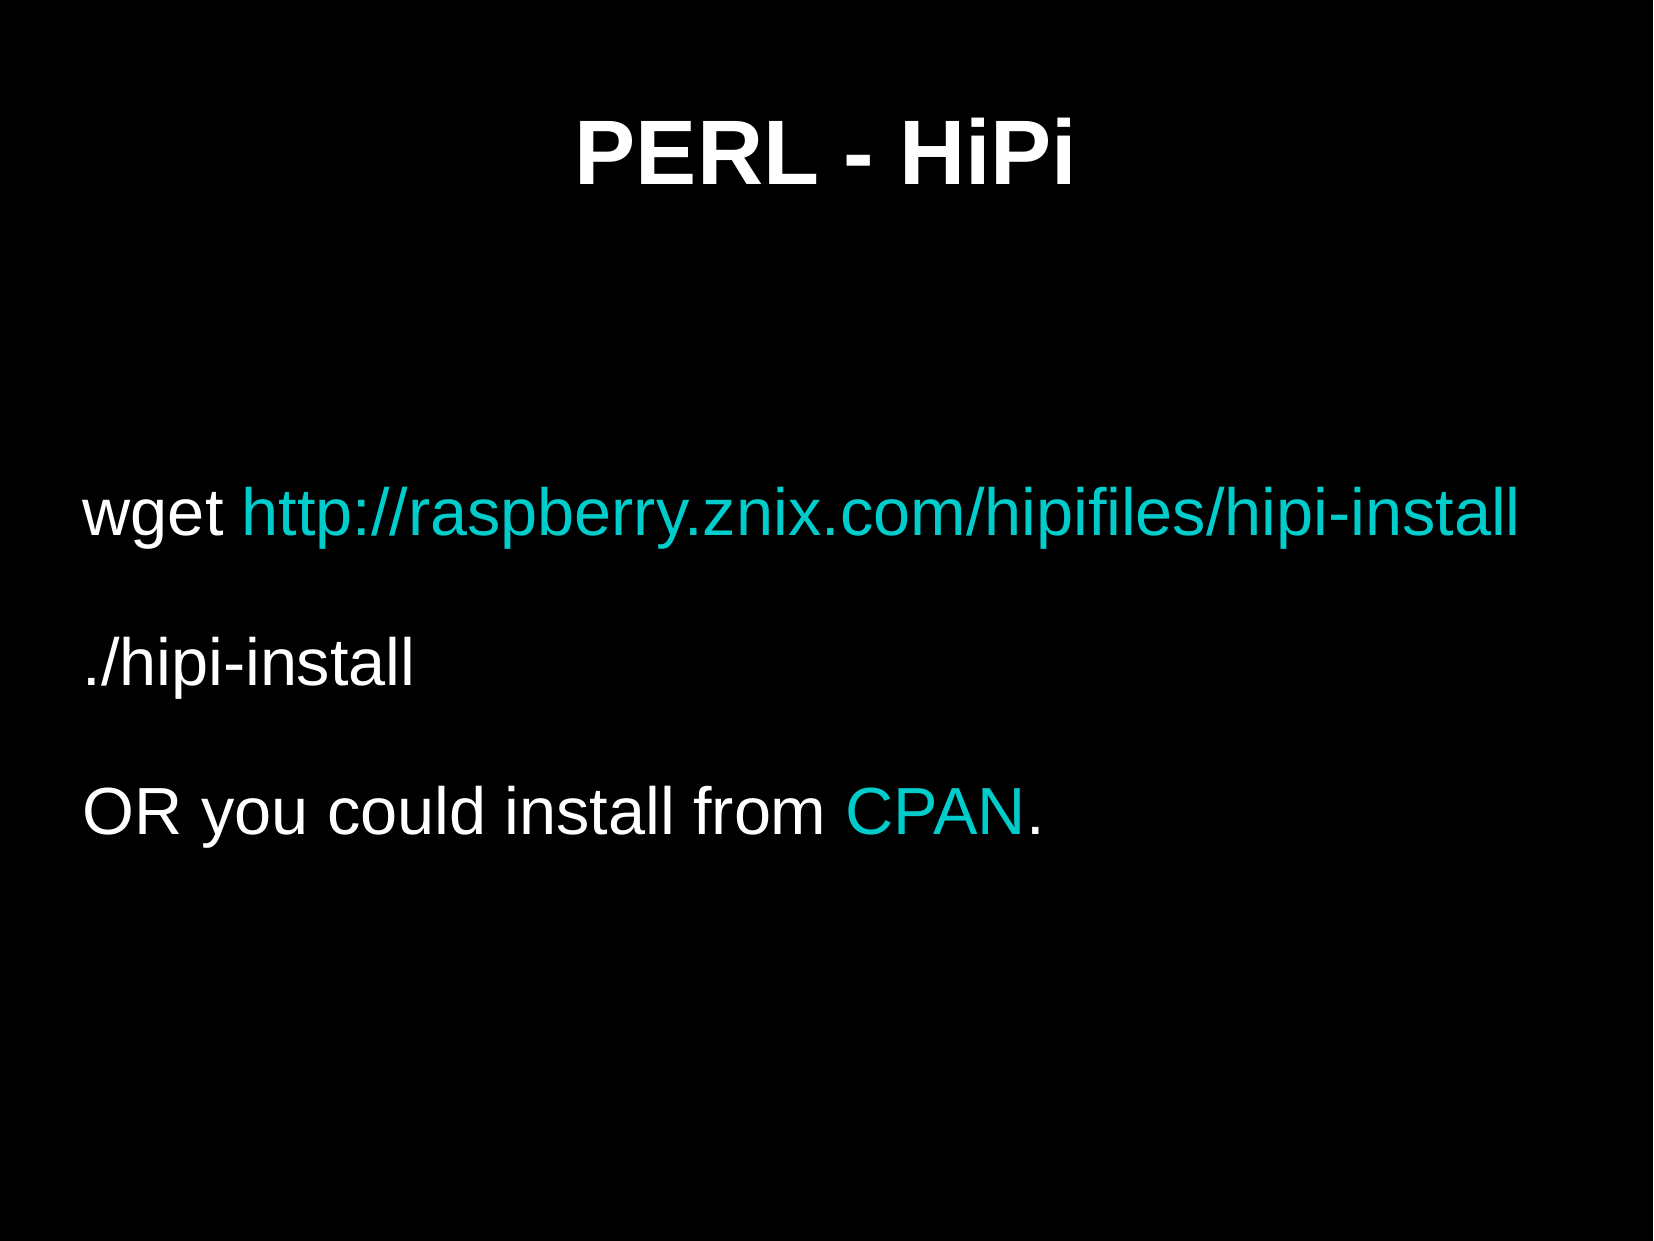

# PERL - HiPi
wget http://raspberry.znix.com/hipifiles/hipi-install
./hipi-install
OR you could install from CPAN.